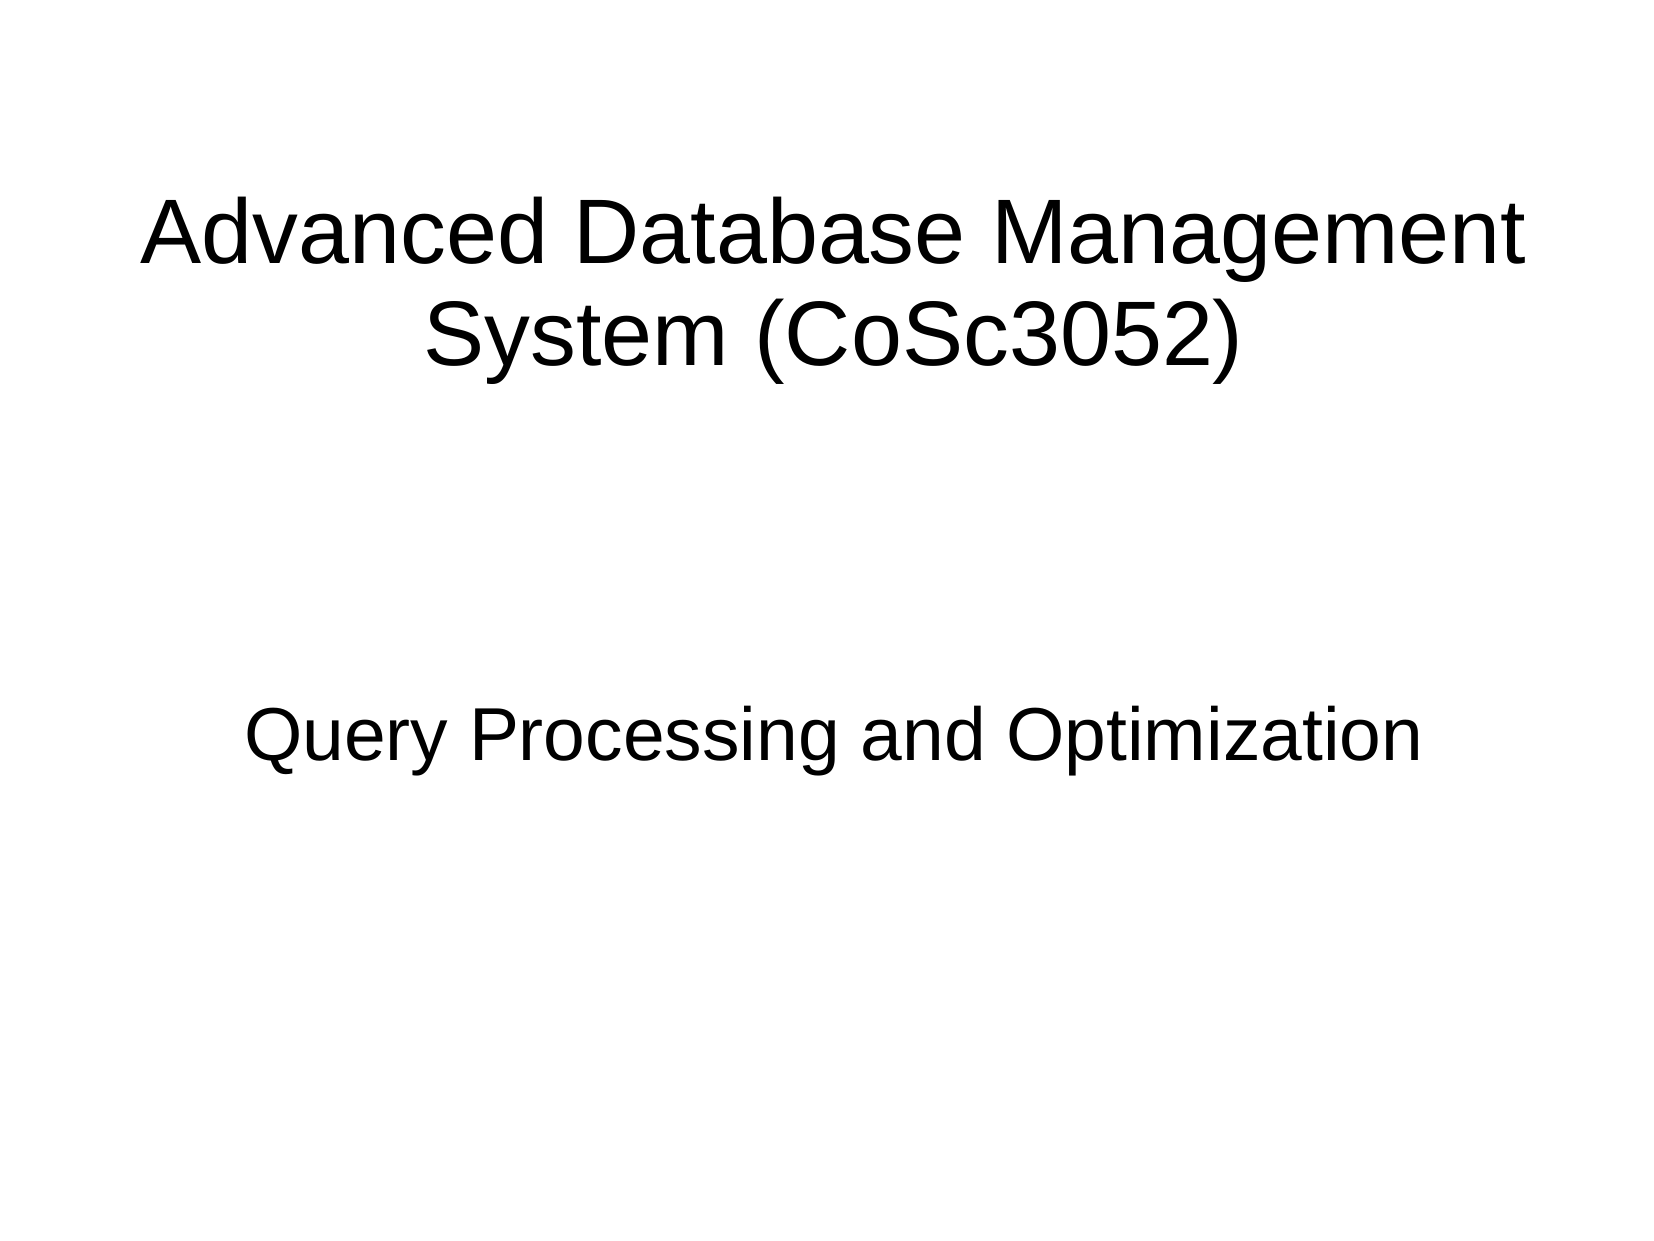

# Advanced Database Management System (CoSc3052) Query Processing and Optimization